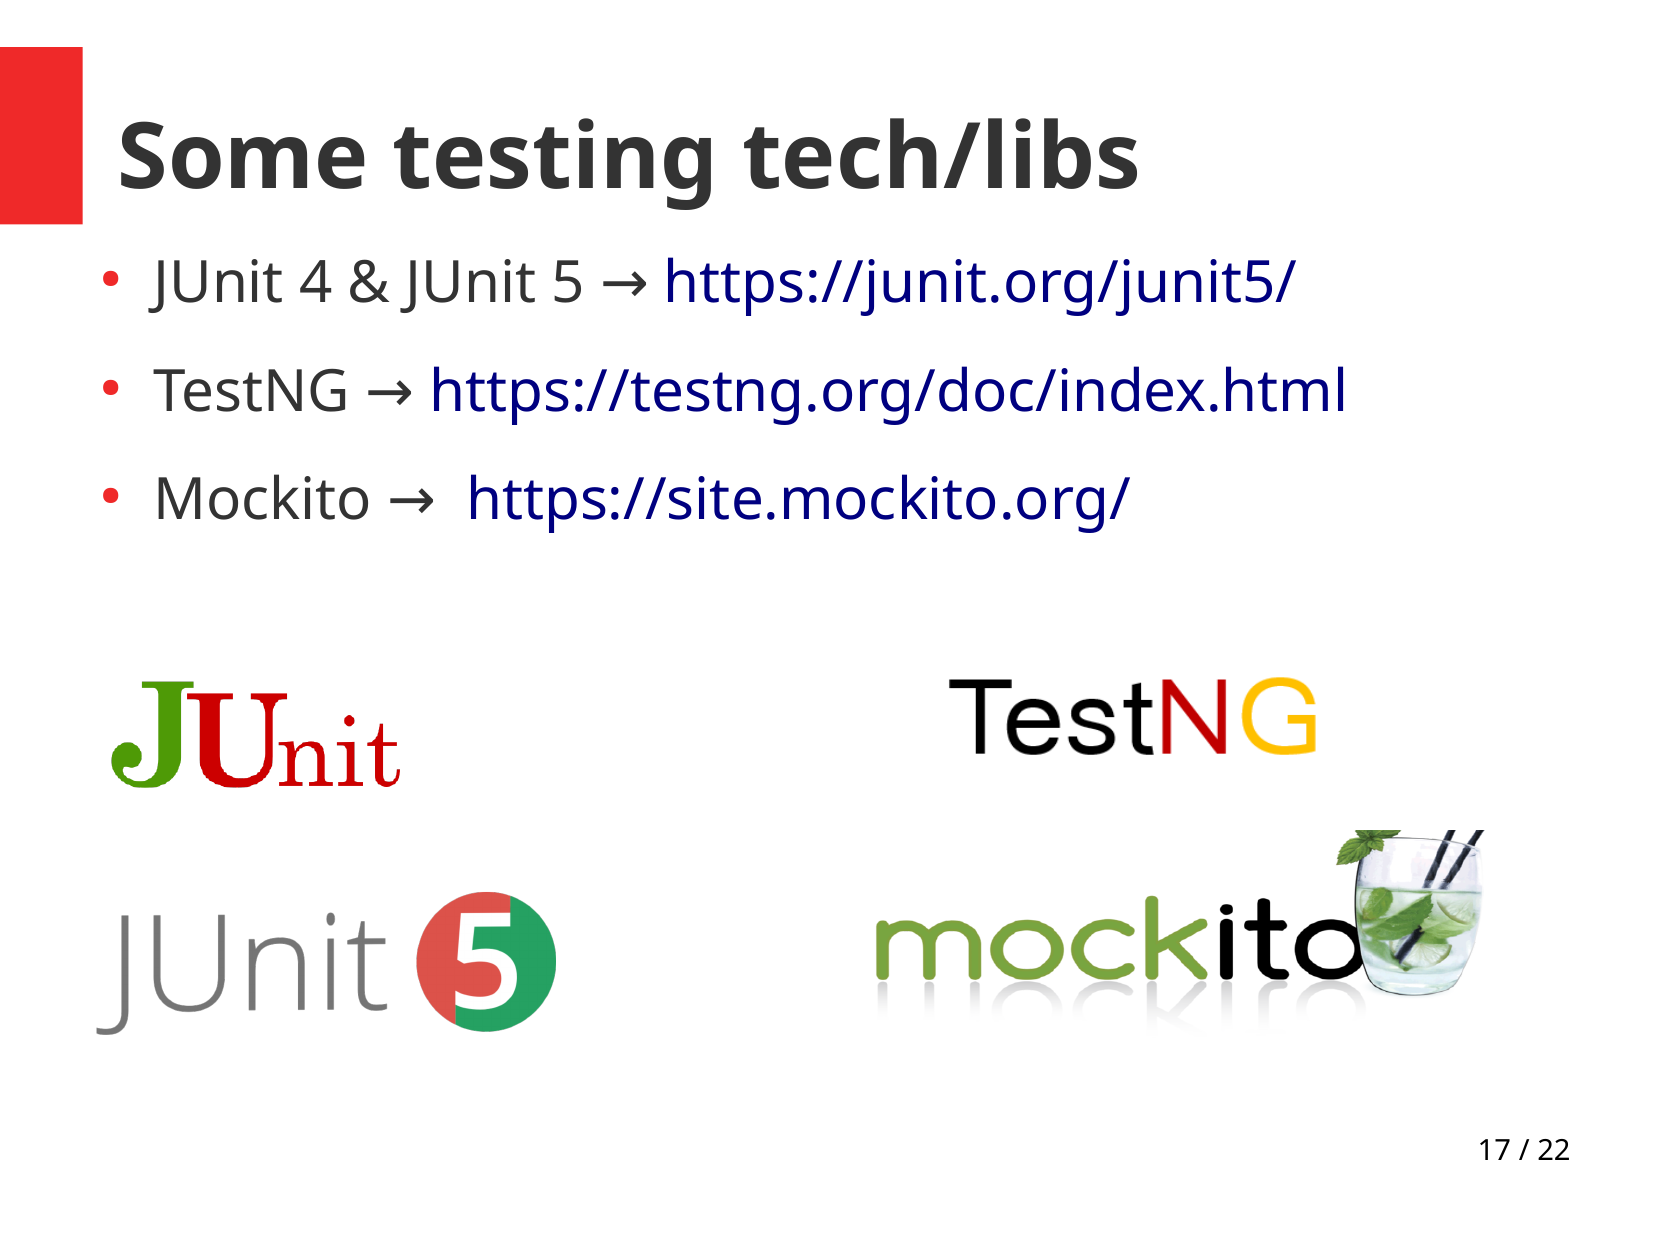

# Some testing tech/libs
JUnit 4 & JUnit 5 → https://junit.org/junit5/
TestNG → https://testng.org/doc/index.html
Mockito → https://site.mockito.org/
17